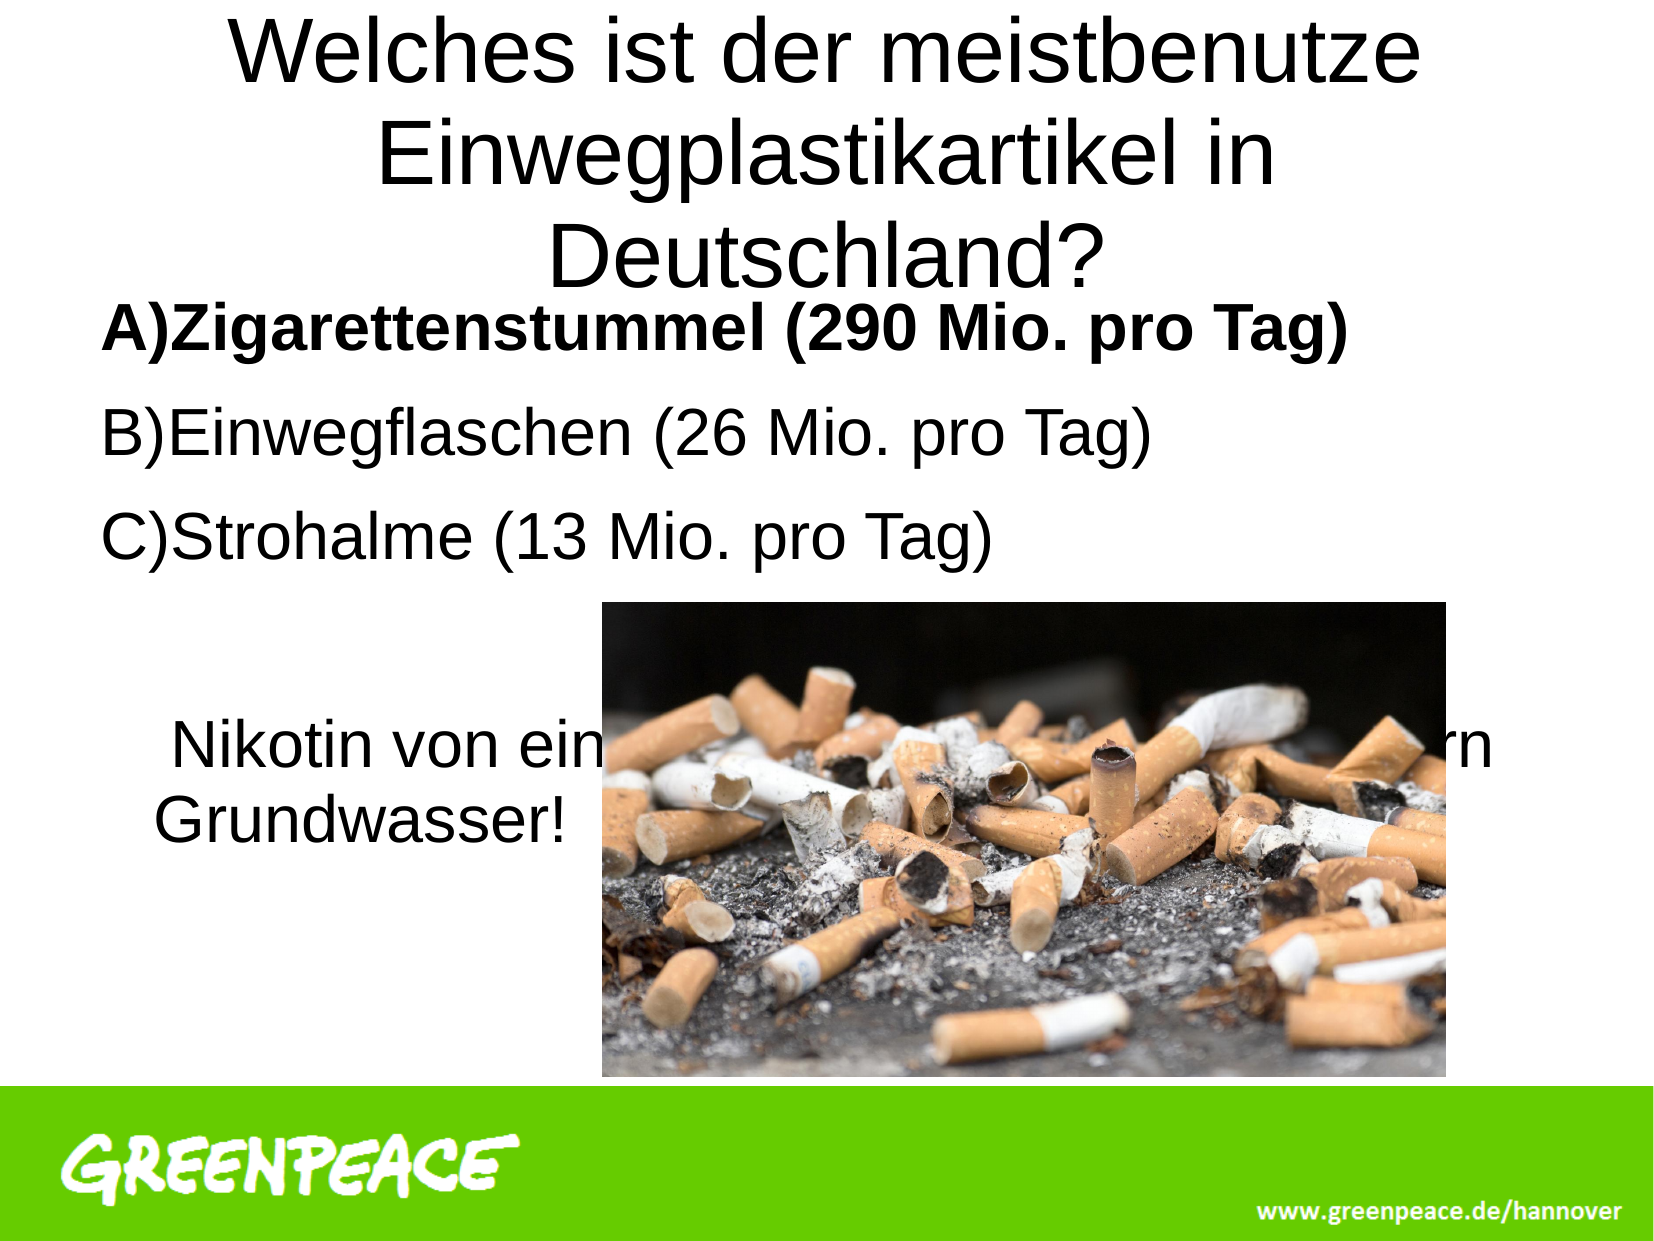

# Welches ist der meistbenutze Einwegplastikartikel in Deutschland?
Zigarettenstummel (290 Mio. pro Tag)
Einwegflaschen (26 Mio. pro Tag)
Strohalme (13 Mio. pro Tag)
Nikotin von einer Zigarette landet in 40 Litern Grundwasser!